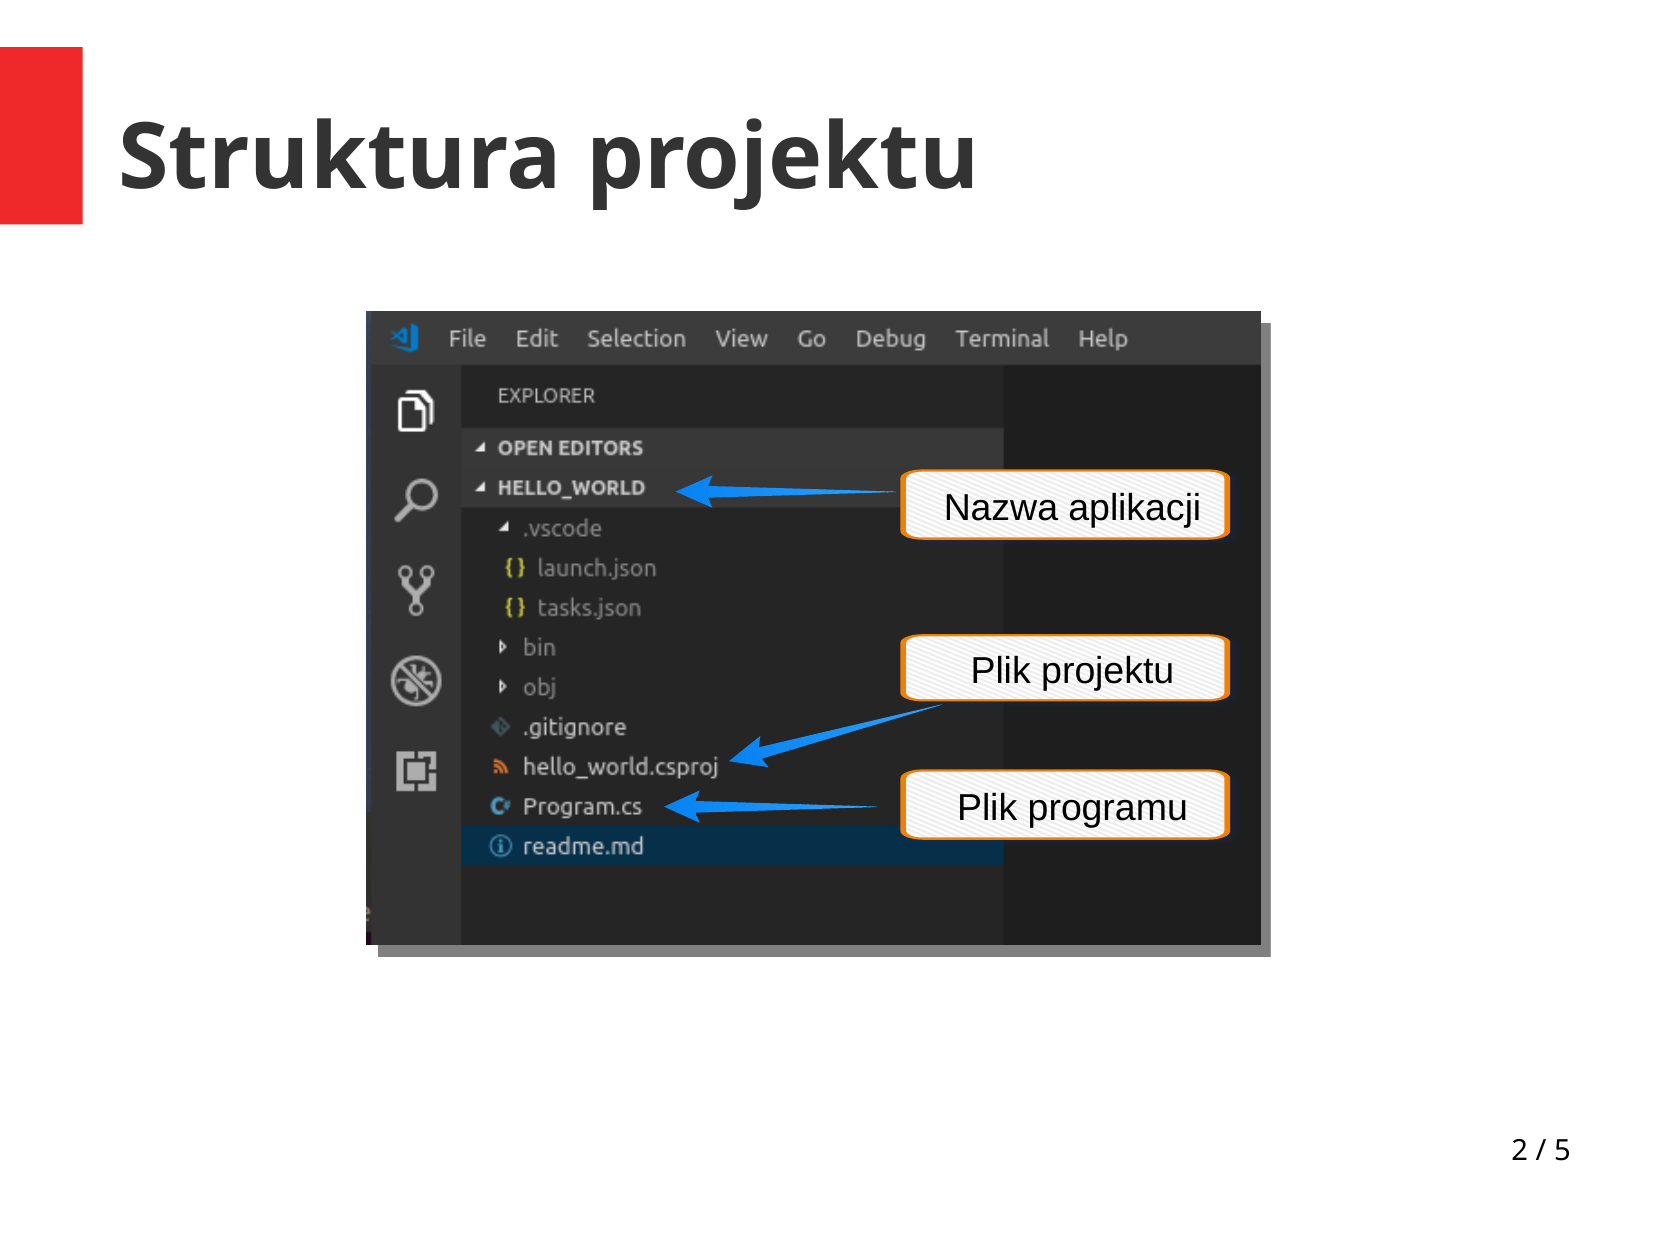

# Struktura projektu
Nazwa aplikacji
Plik projektu
Plik programu
2